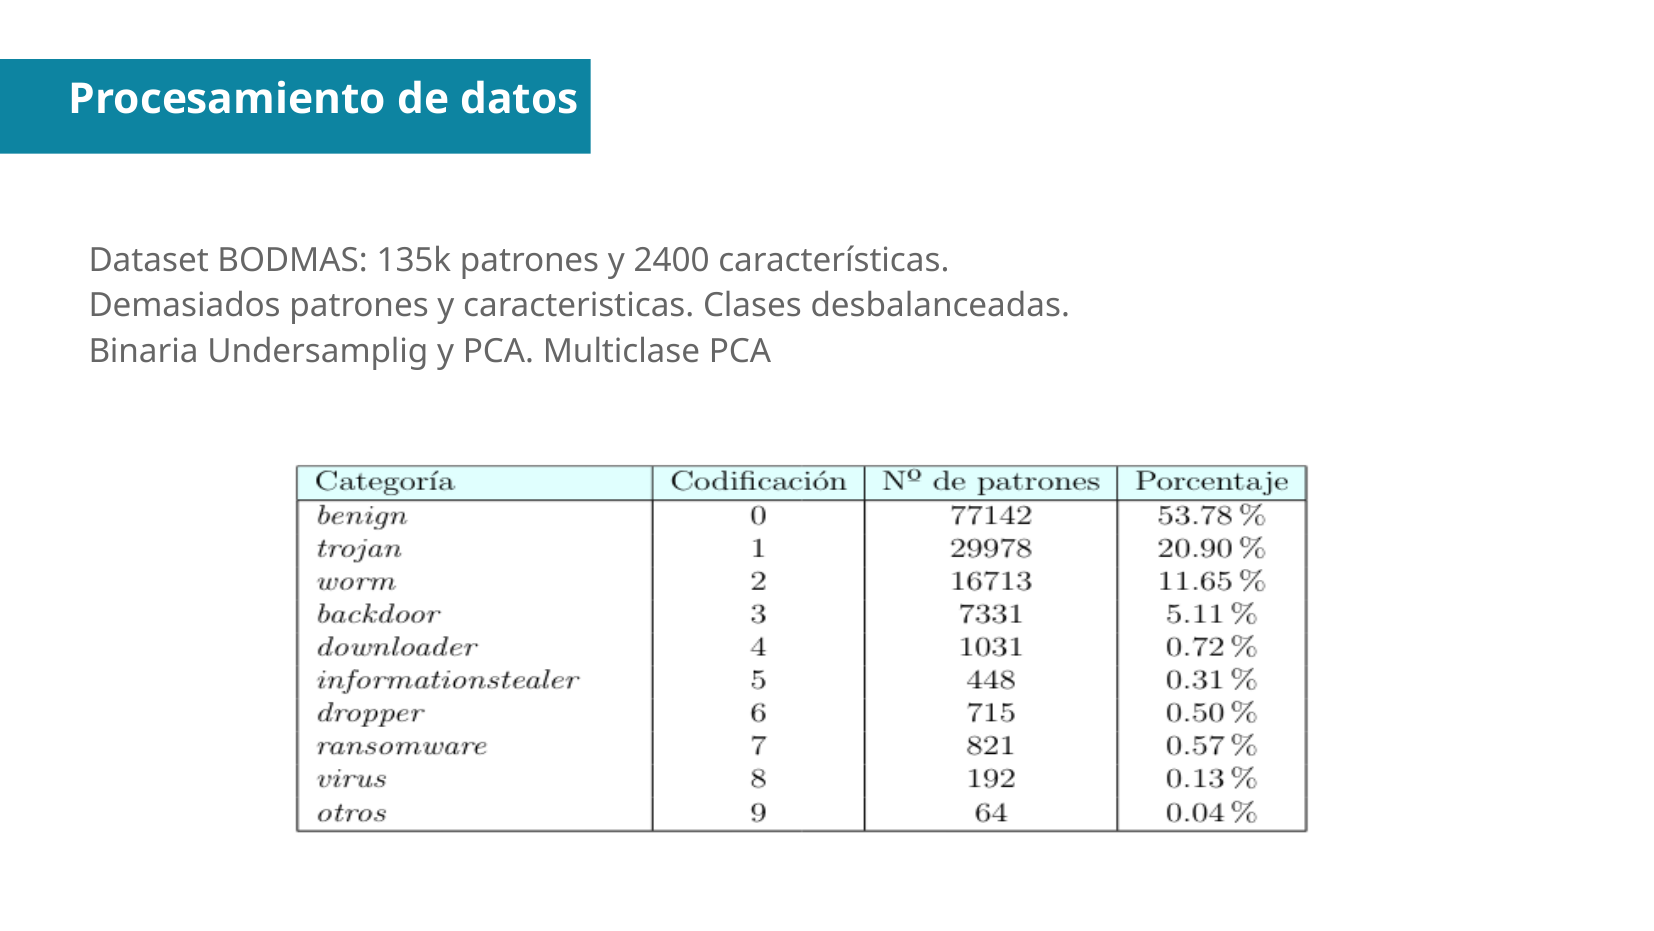

# Procesamiento de datos
Dataset BODMAS: 135k patrones y 2400 características.
Demasiados patrones y caracteristicas. Clases desbalanceadas.
Binaria Undersamplig y PCA. Multiclase PCA